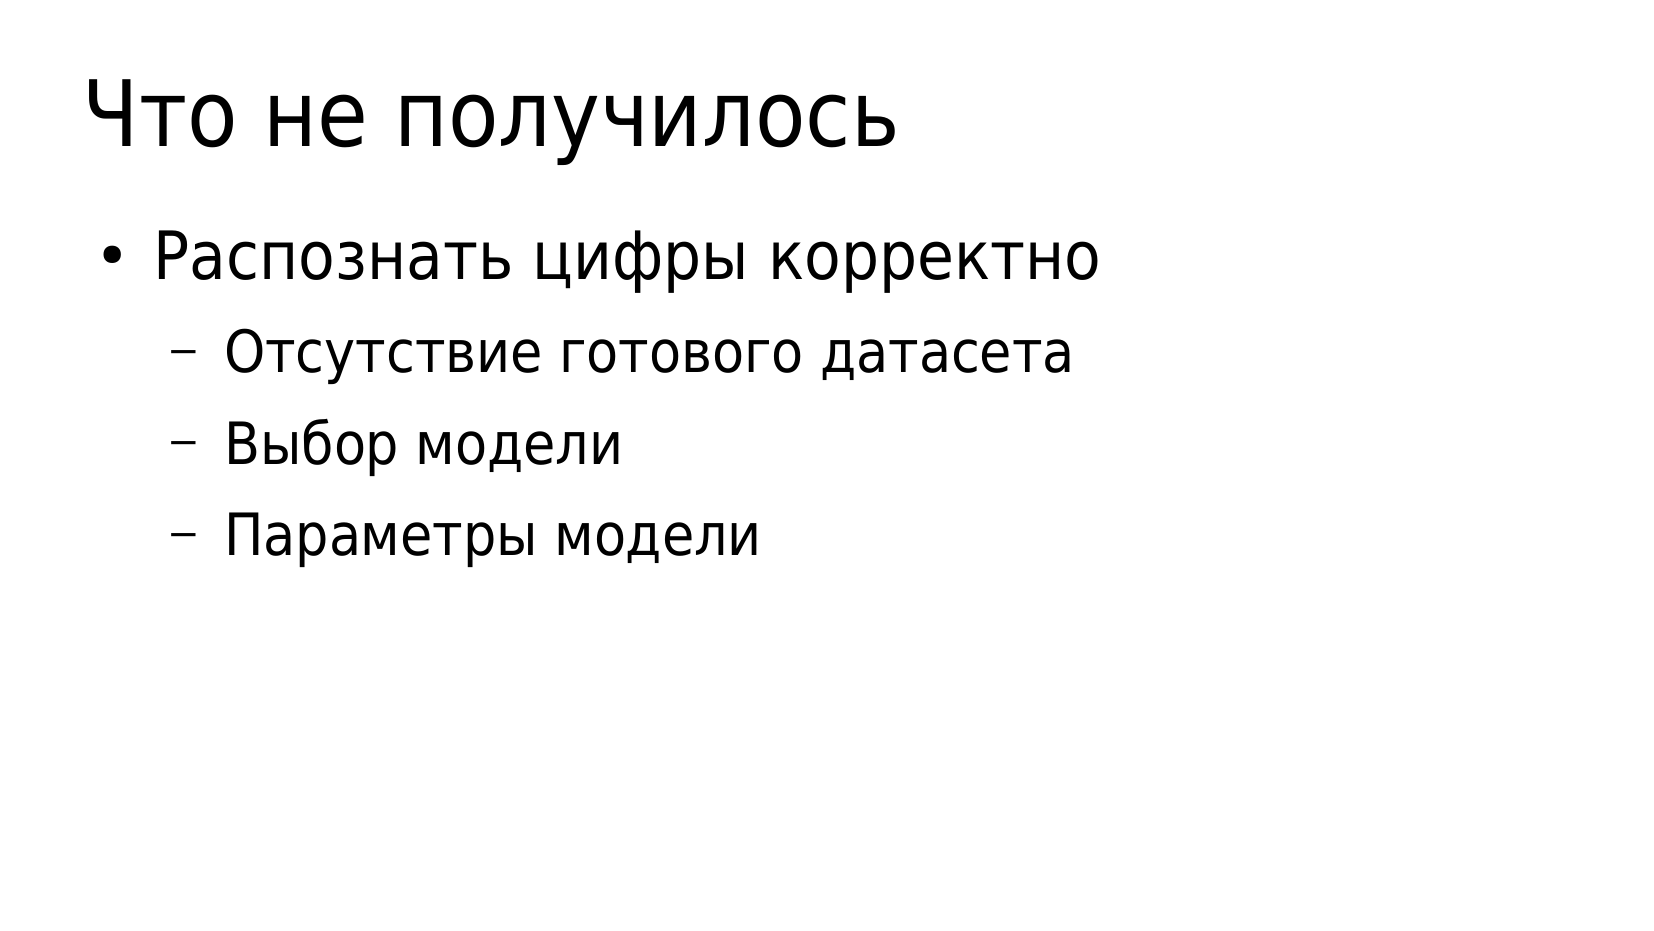

# Что не получилось
Распознать цифры корректно
Отсутствие готового датасета
Выбор модели
Параметры модели